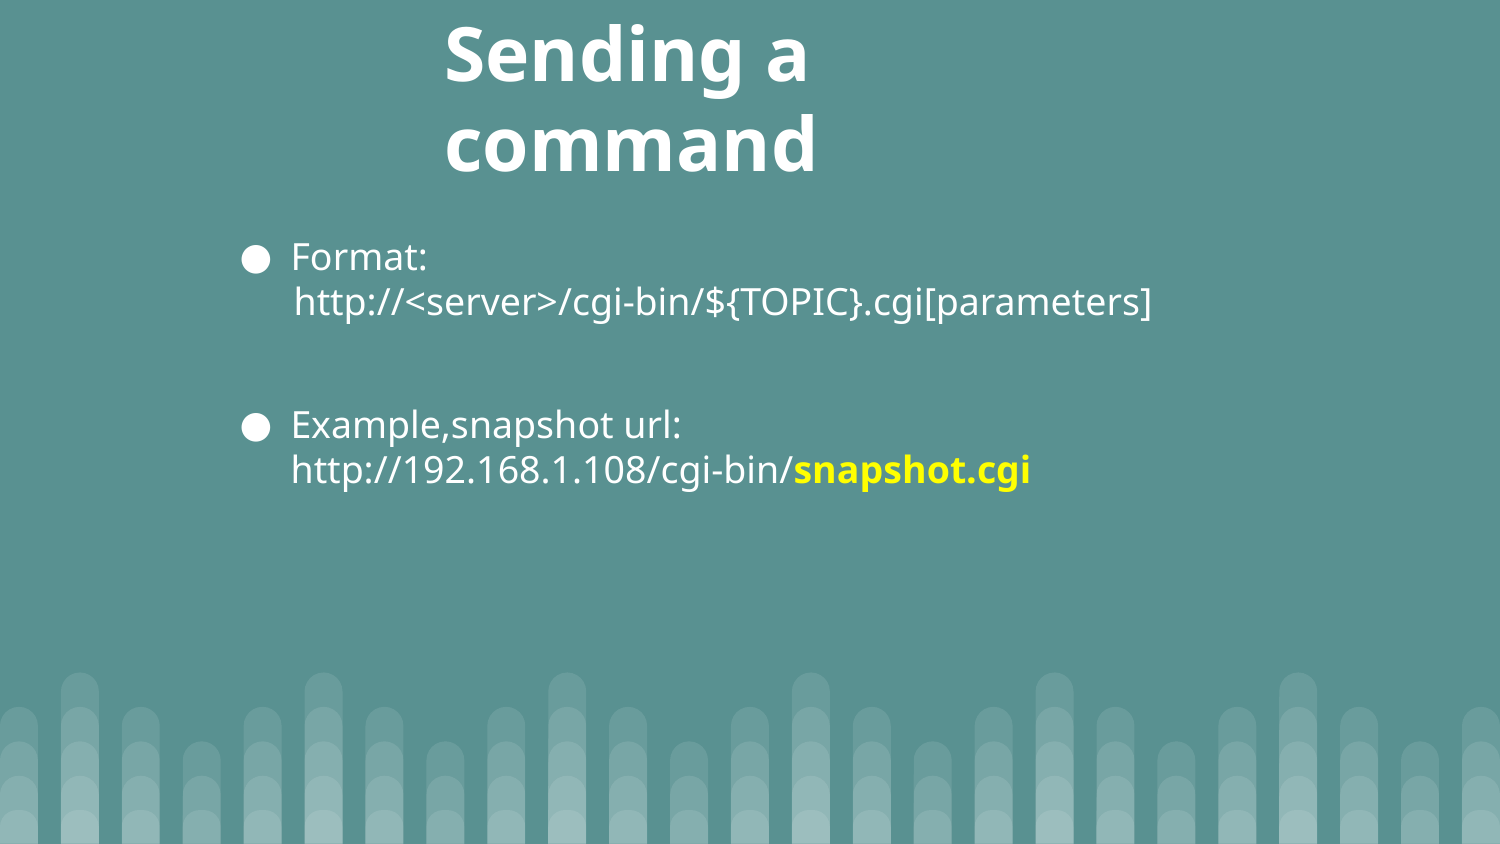

# Sending a command
Format:
 http://<server>/cgi-bin/${TOPIC}.cgi[parameters]
Example,snapshot url: http://192.168.1.108/cgi-bin/snapshot.cgi